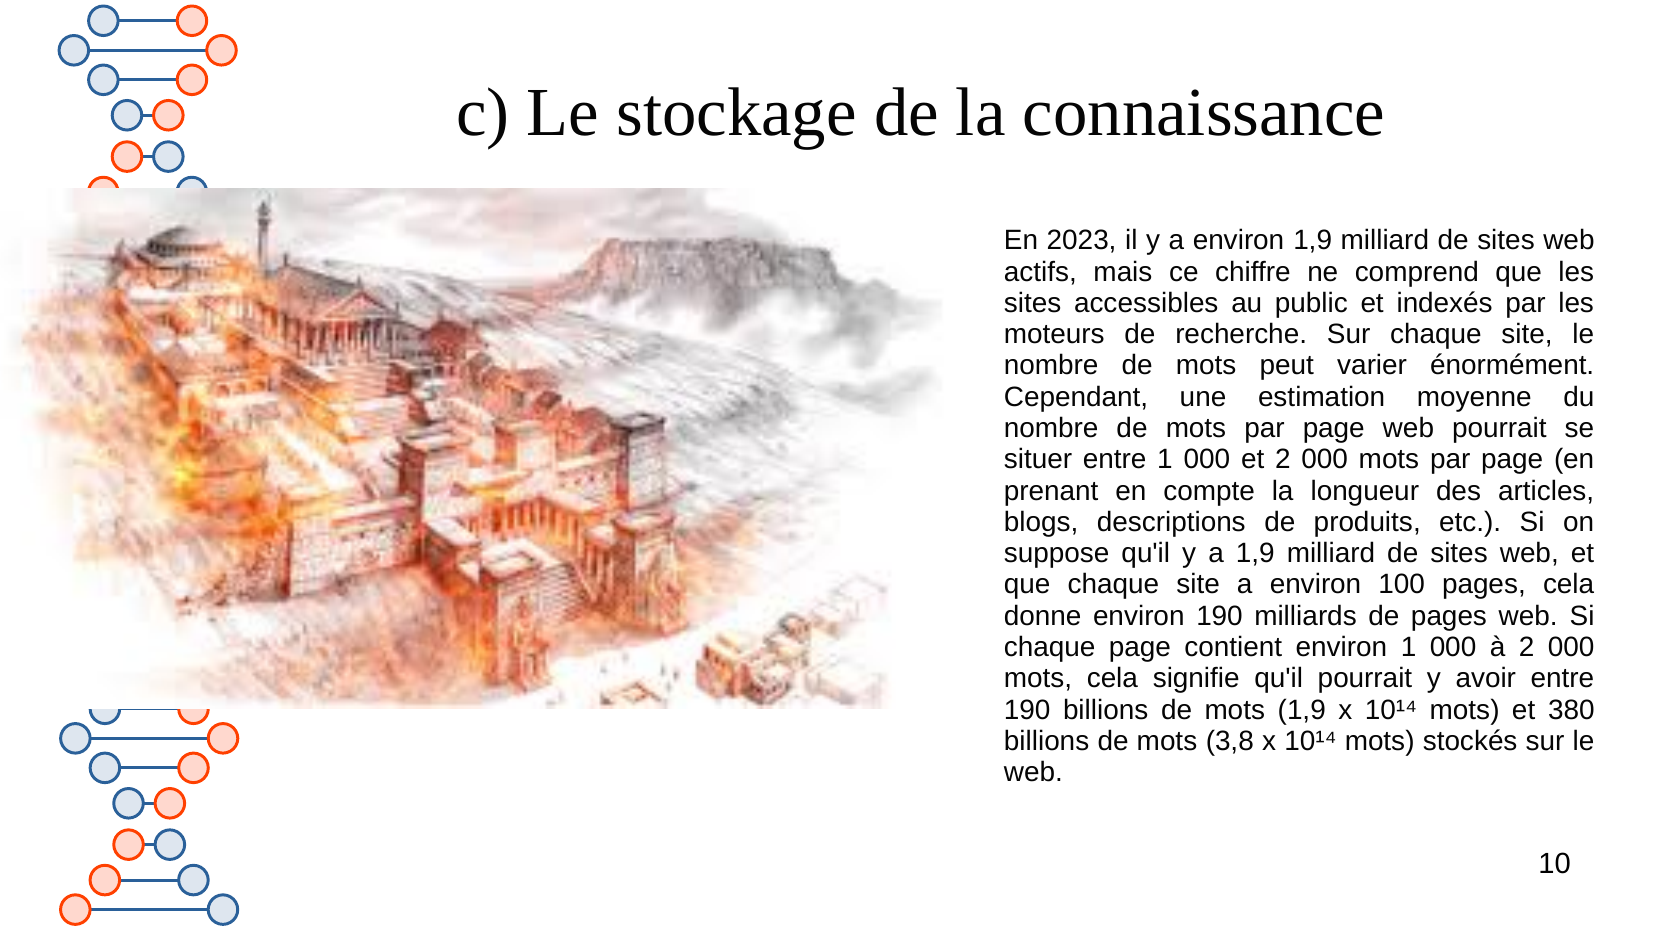

# c) Le stockage de la connaissance
En 2023, il y a environ 1,9 milliard de sites web actifs, mais ce chiffre ne comprend que les sites accessibles au public et indexés par les moteurs de recherche. Sur chaque site, le nombre de mots peut varier énormément. Cependant, une estimation moyenne du nombre de mots par page web pourrait se situer entre 1 000 et 2 000 mots par page (en prenant en compte la longueur des articles, blogs, descriptions de produits, etc.). Si on suppose qu'il y a 1,9 milliard de sites web, et que chaque site a environ 100 pages, cela donne environ 190 milliards de pages web. Si chaque page contient environ 1 000 à 2 000 mots, cela signifie qu'il pourrait y avoir entre 190 billions de mots (1,9 x 10¹⁴ mots) et 380 billions de mots (3,8 x 10¹⁴ mots) stockés sur le web.
10